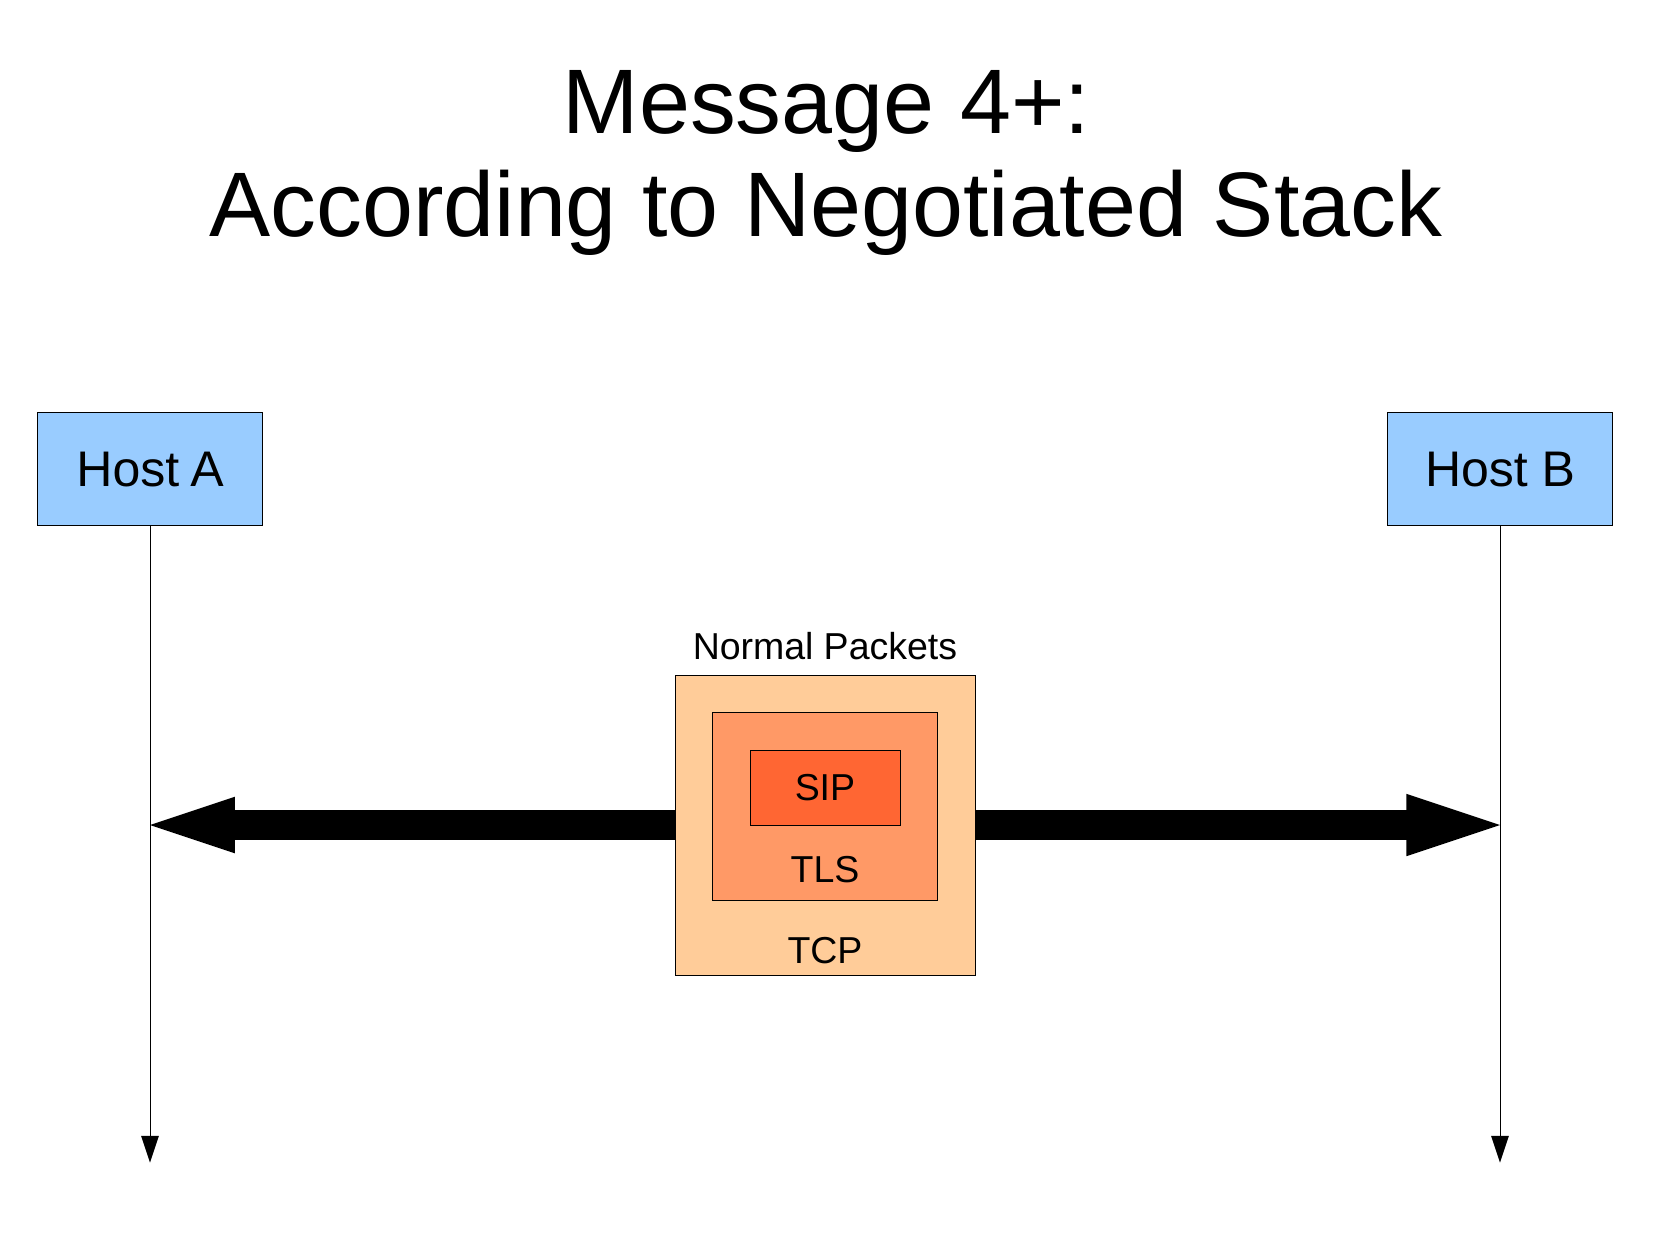

# Message 4+: According to Negotiated Stack
Host A
Host B
Normal Packets
TCP
TLS
SIP